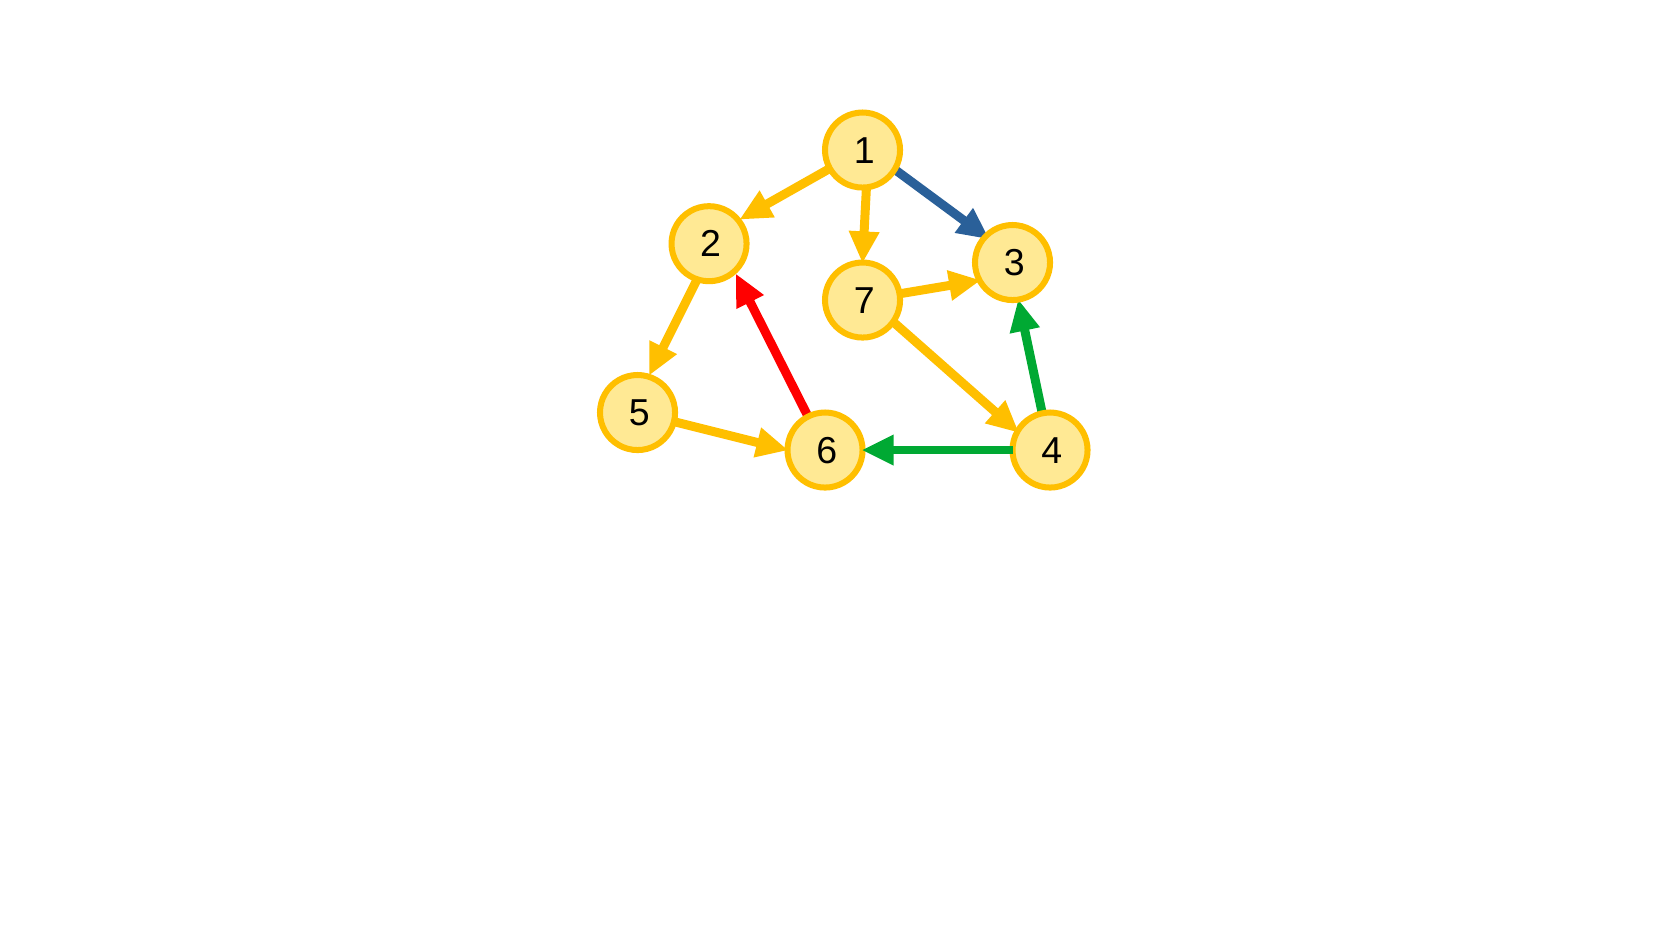

1
2
3
7
5
6
4